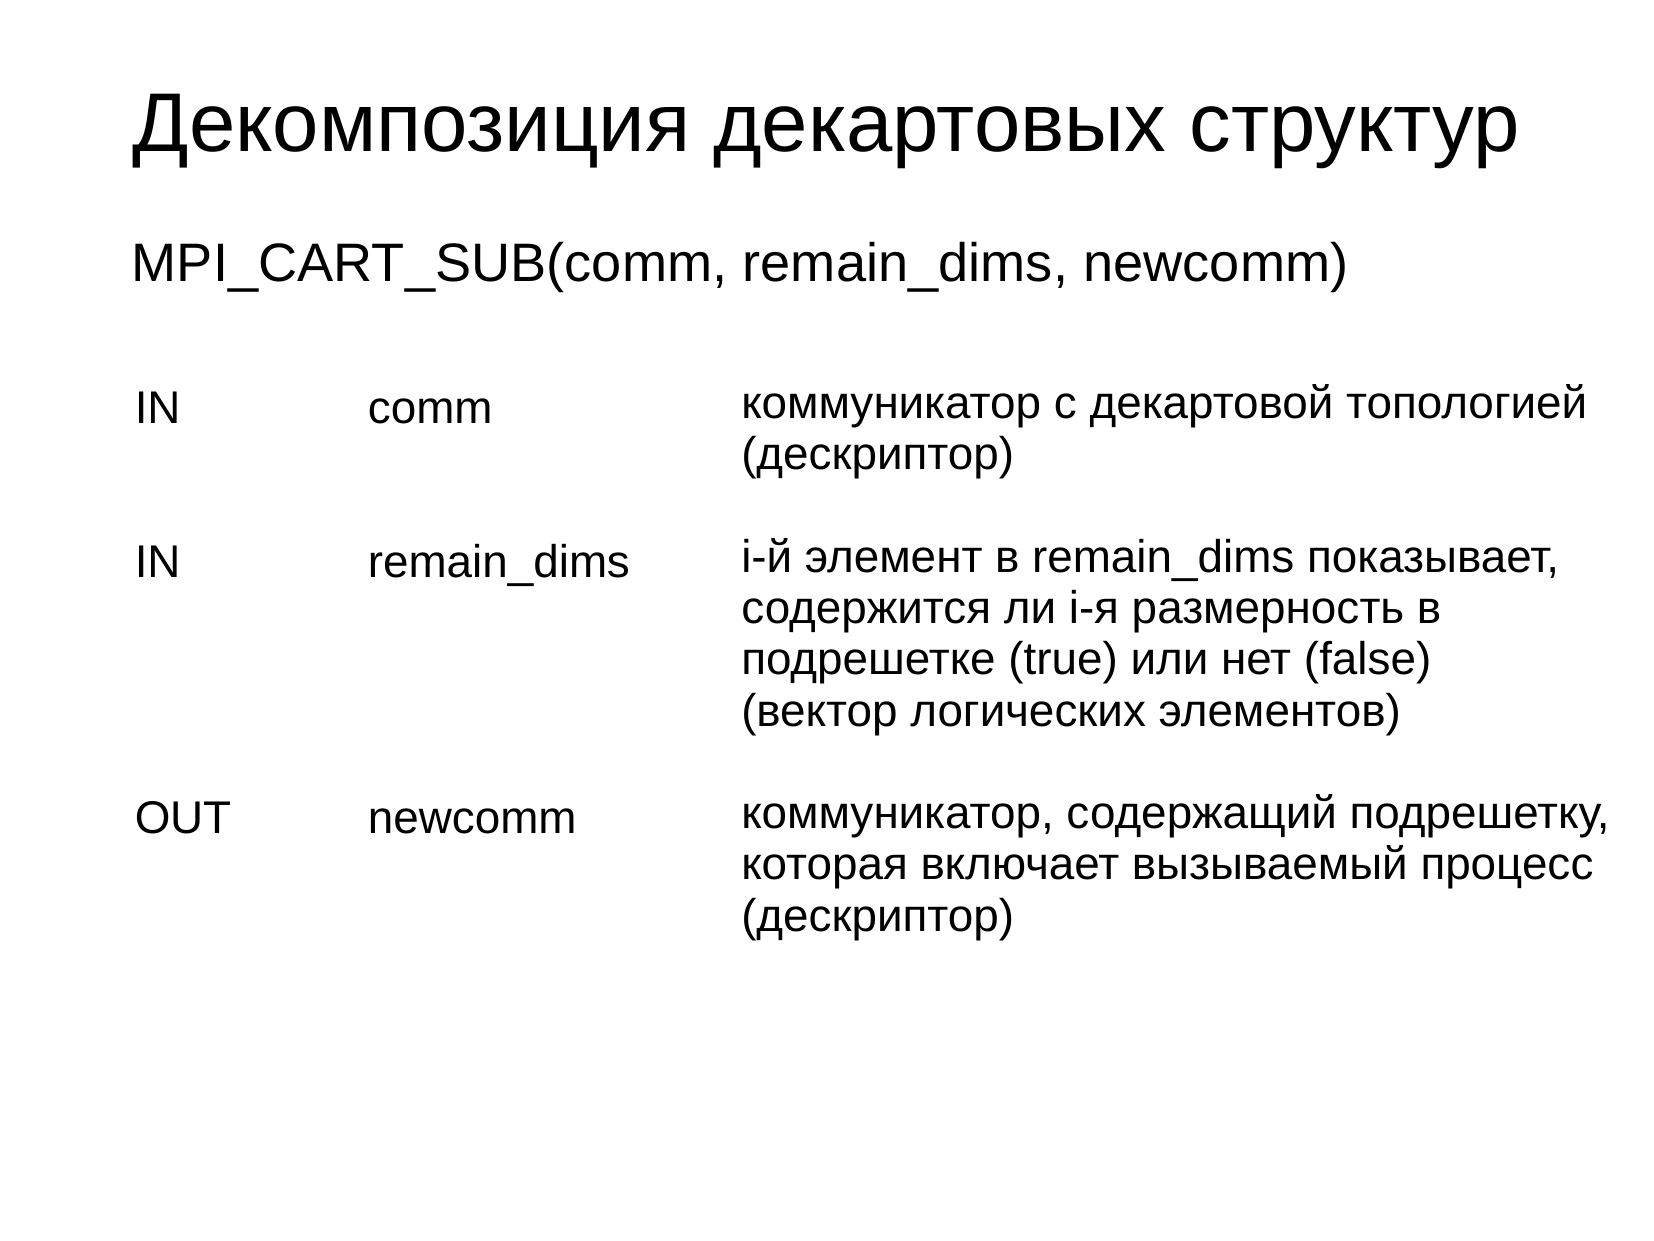

# Декомпозиция декартовых структур
MPI_CART_SUB(comm, remain_dims, newcomm)
коммуникатор с декартовой топологией
(дескриптор)
i-й элемент в remain_dims показывает,
содержится ли i-я размерность в
подрешетке (true) или нет (false)
(вектор логических элементов)
коммуникатор, содержащий подрешетку,
которая включает вызываемый процесс
(дескриптор)
IN
IN
OUT
comm
remain_dims
newcomm